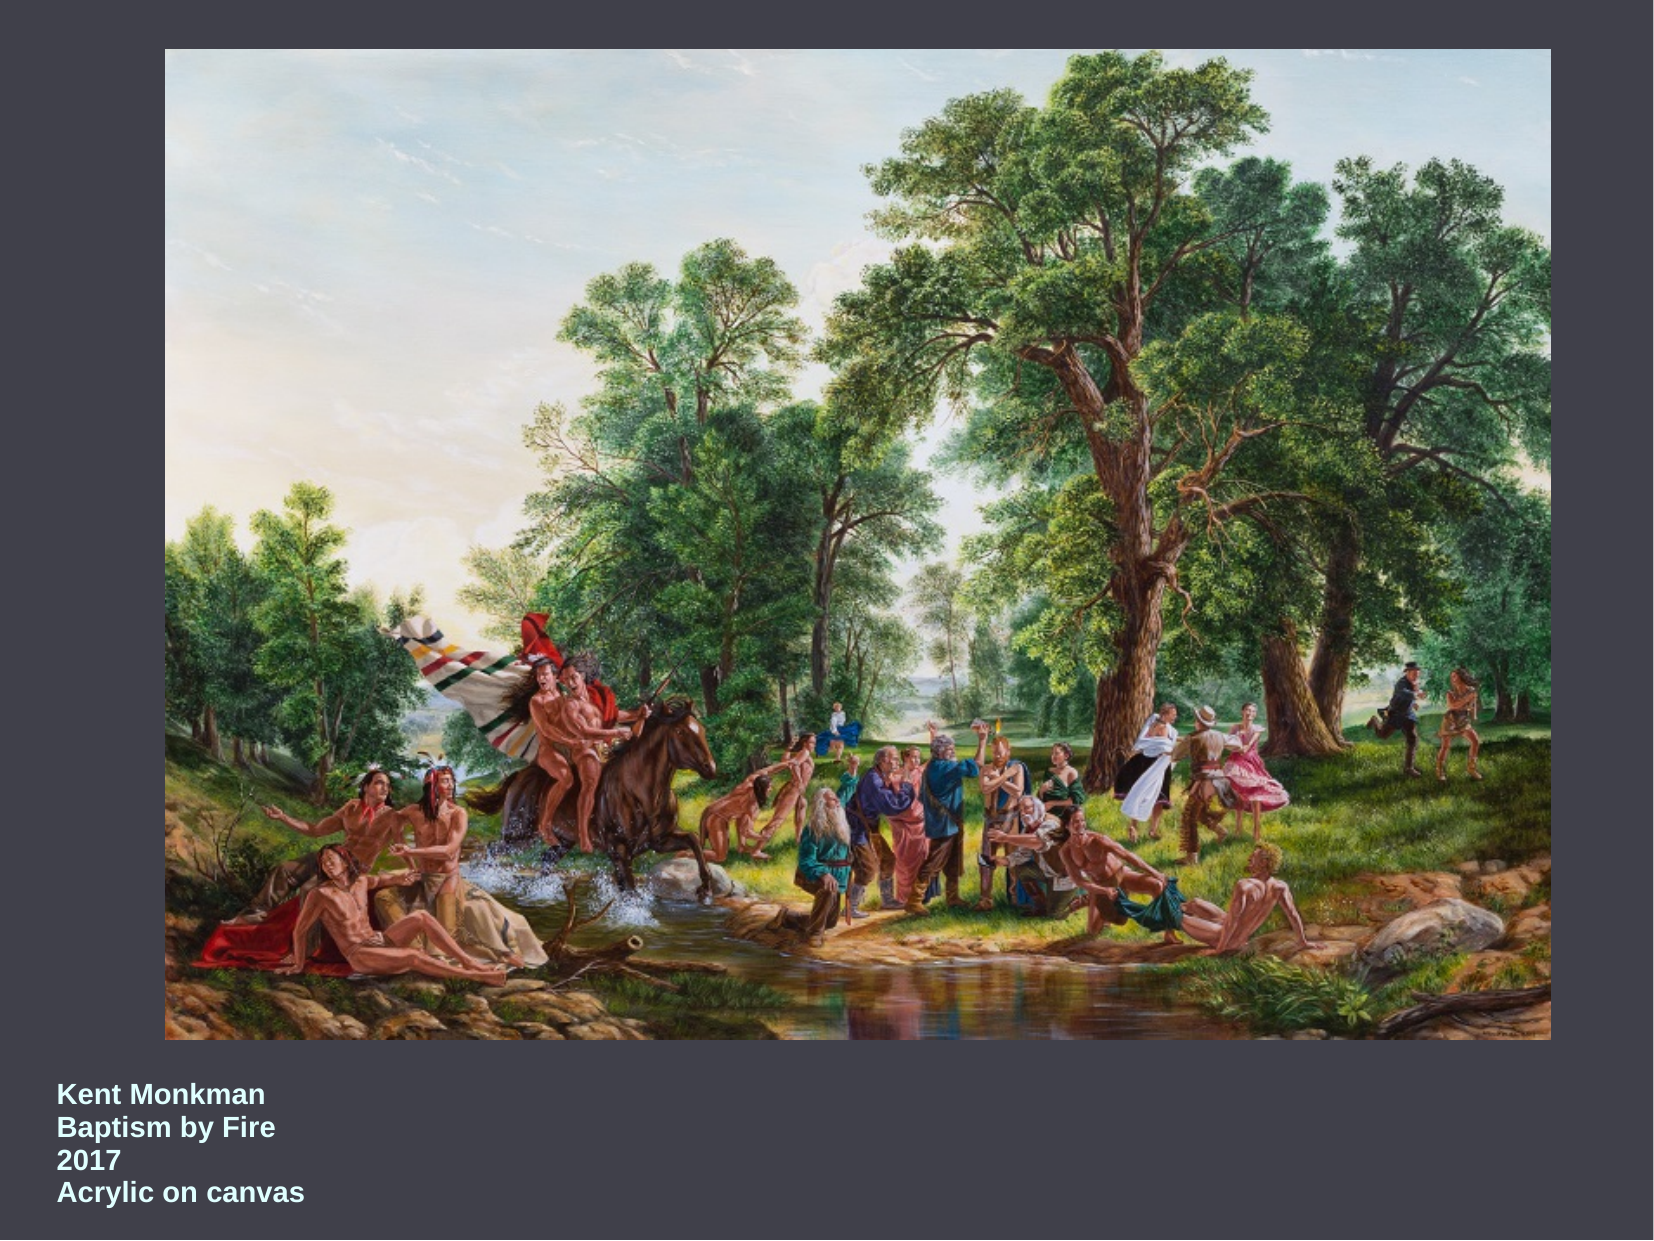

#
Kent Monkman
Baptism by Fire
2017
Acrylic on canvas